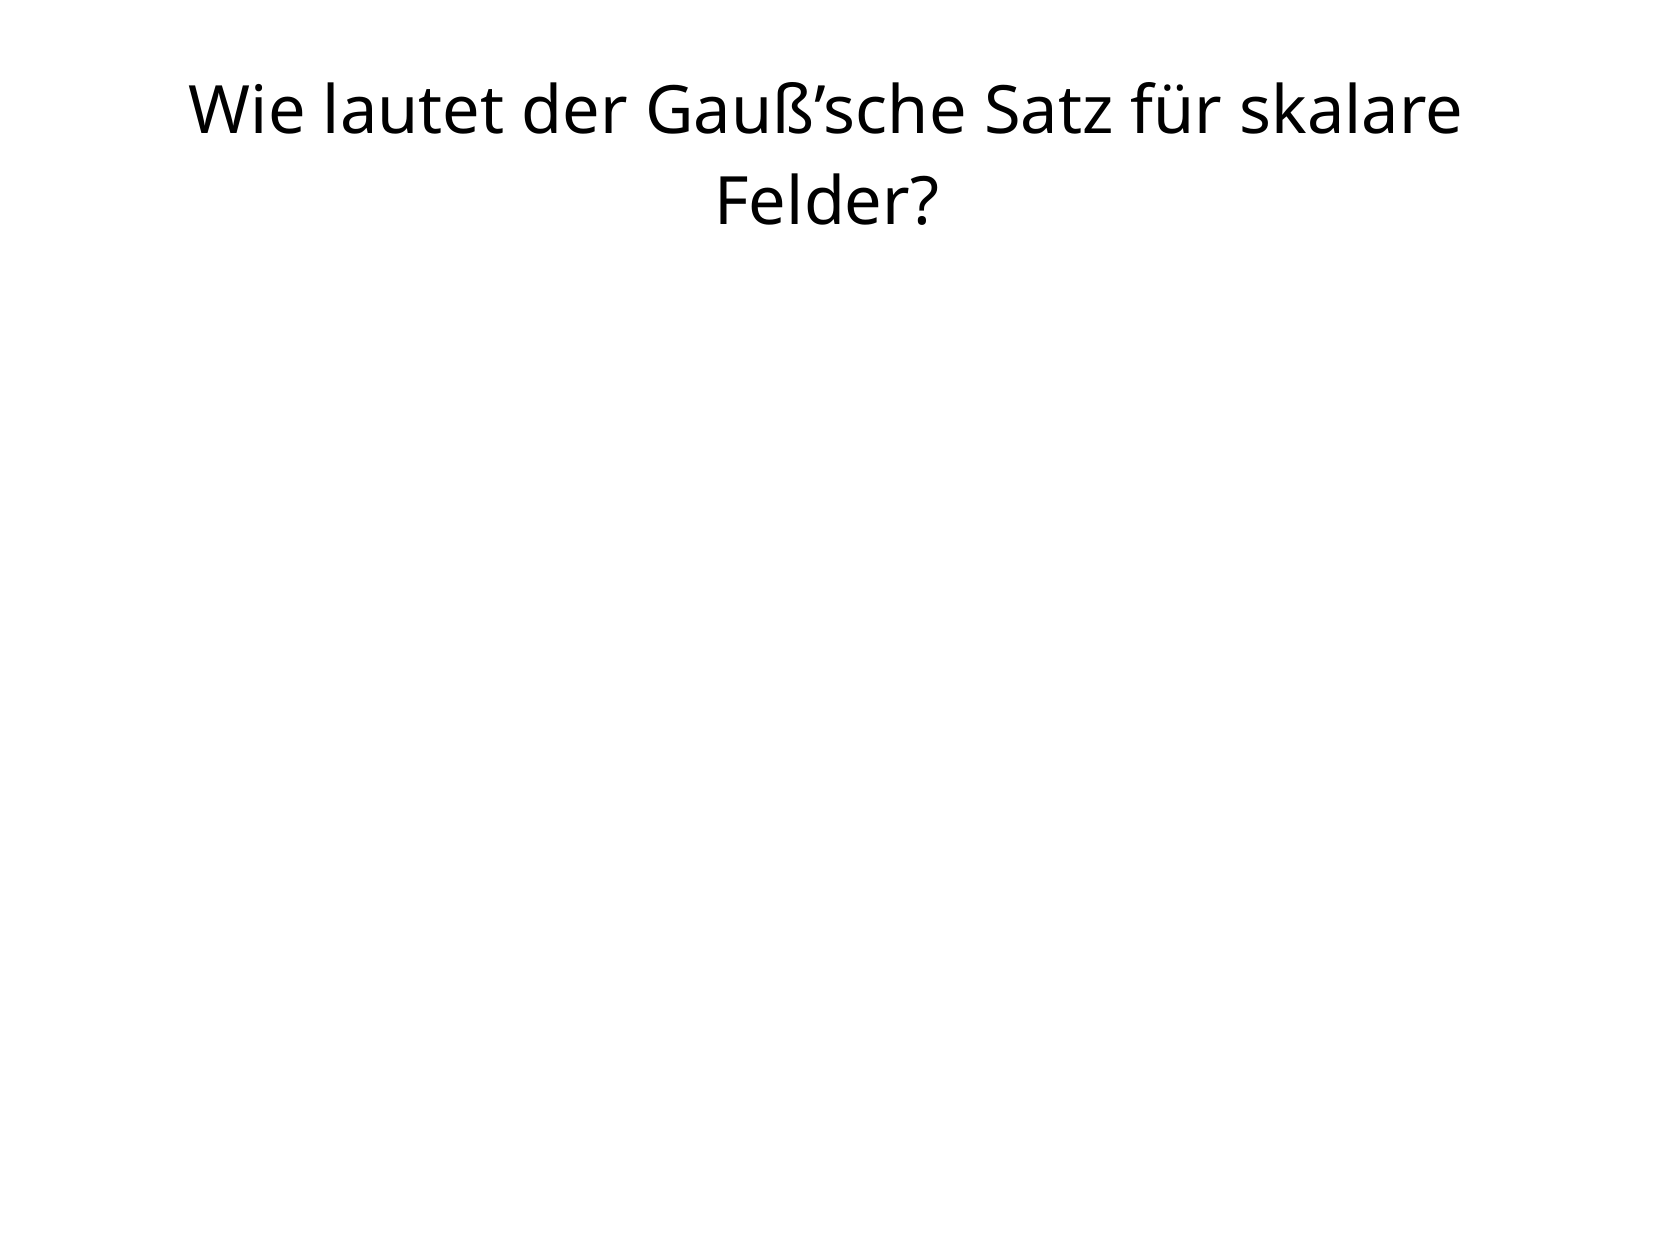

# Wie lautet der Gauß’sche Satz für skalare Felder?